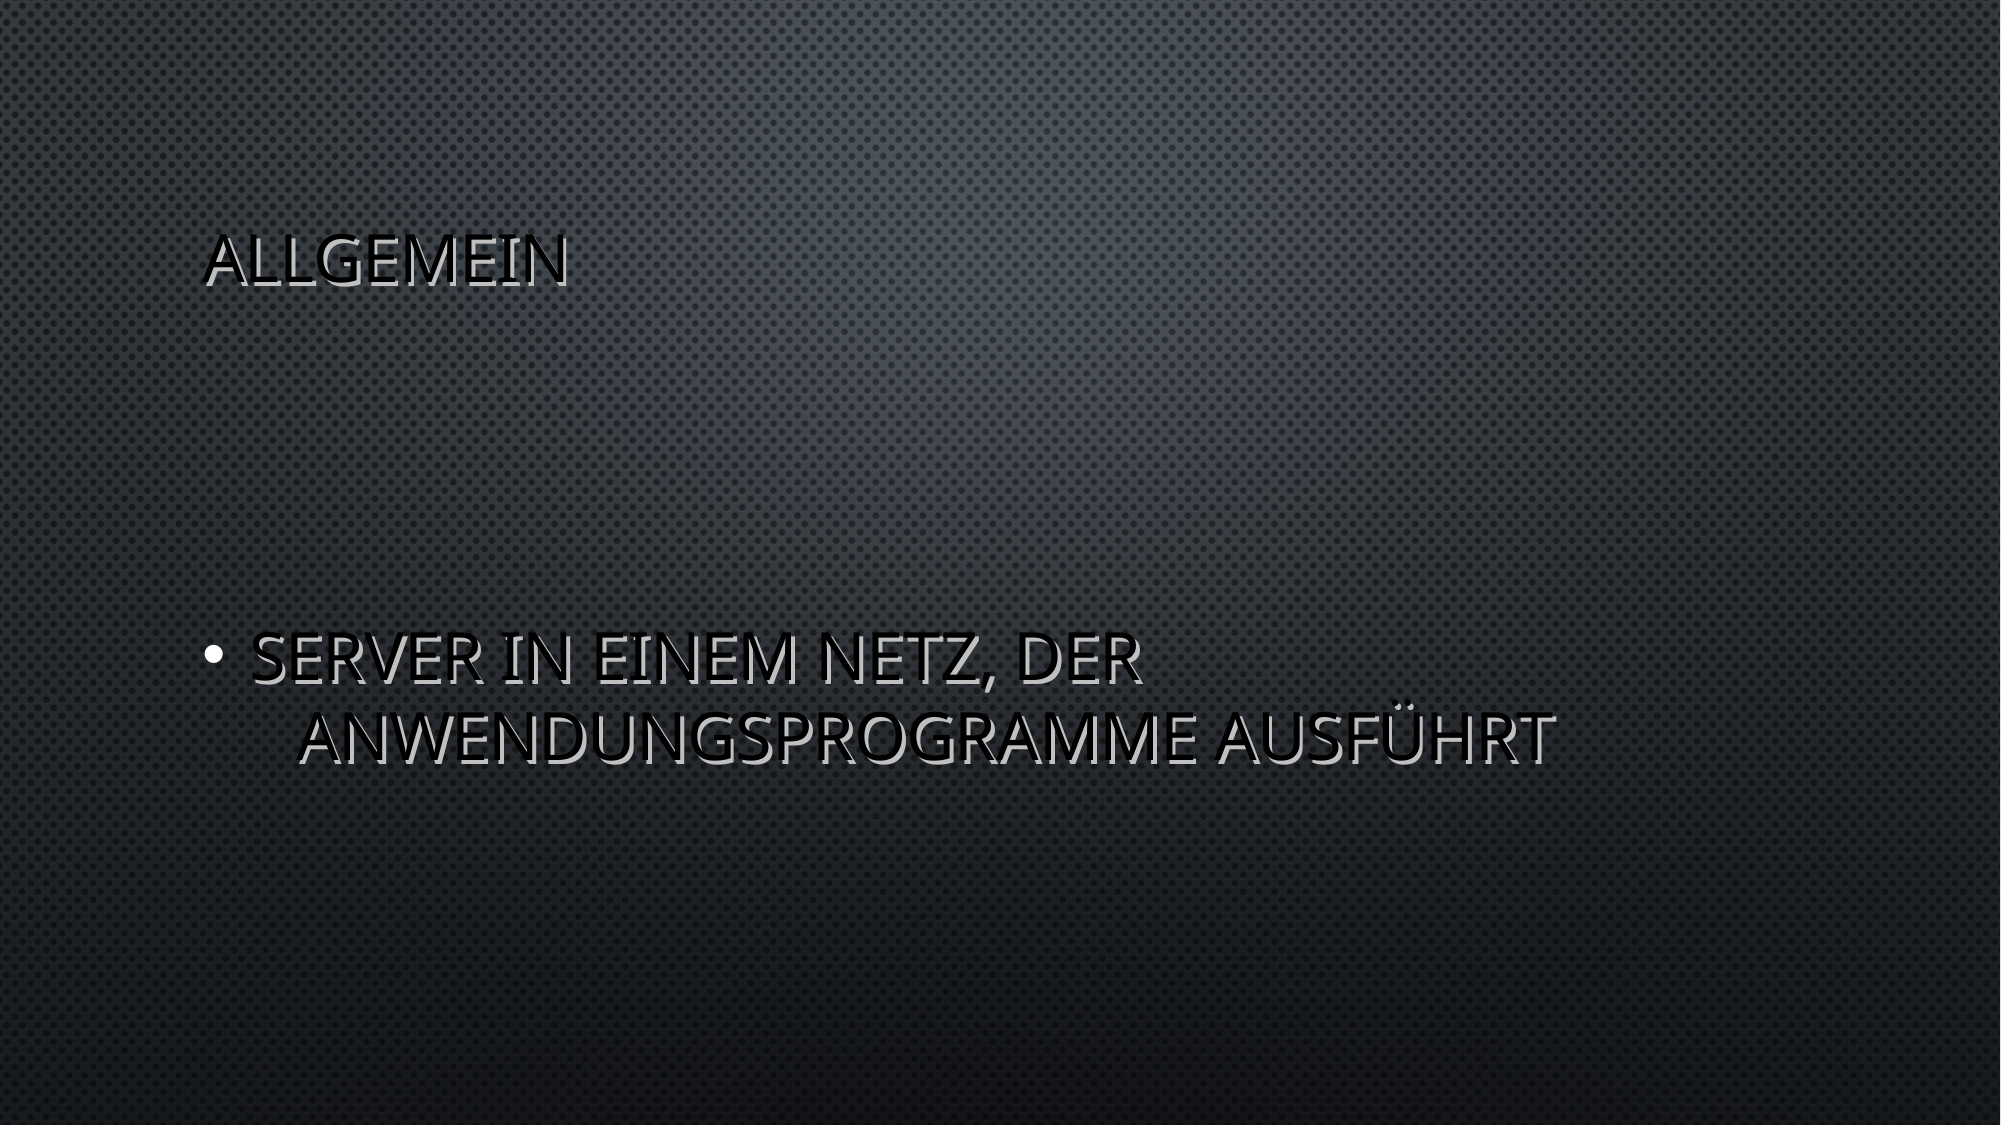

# Allgemein
Server in einem Netz, der Anwendungsprogramme ausführt